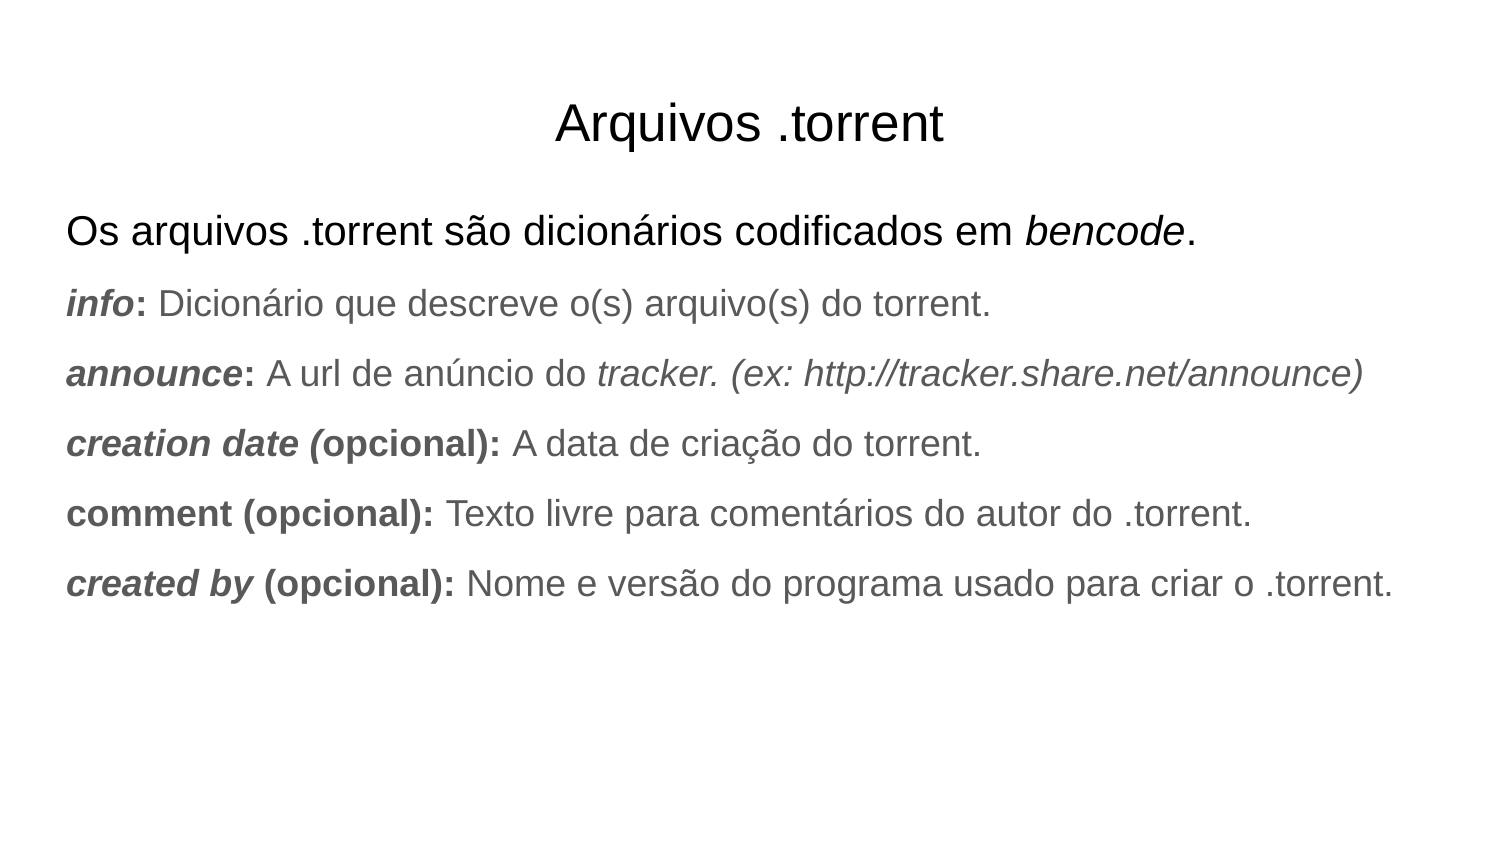

# Arquivos .torrent
Os arquivos .torrent são dicionários codificados em bencode.
info: Dicionário que descreve o(s) arquivo(s) do torrent.
announce: A url de anúncio do tracker. (ex: http://tracker.share.net/announce)
creation date (opcional): A data de criação do torrent.
comment (opcional): Texto livre para comentários do autor do .torrent.
created by (opcional): Nome e versão do programa usado para criar o .torrent.